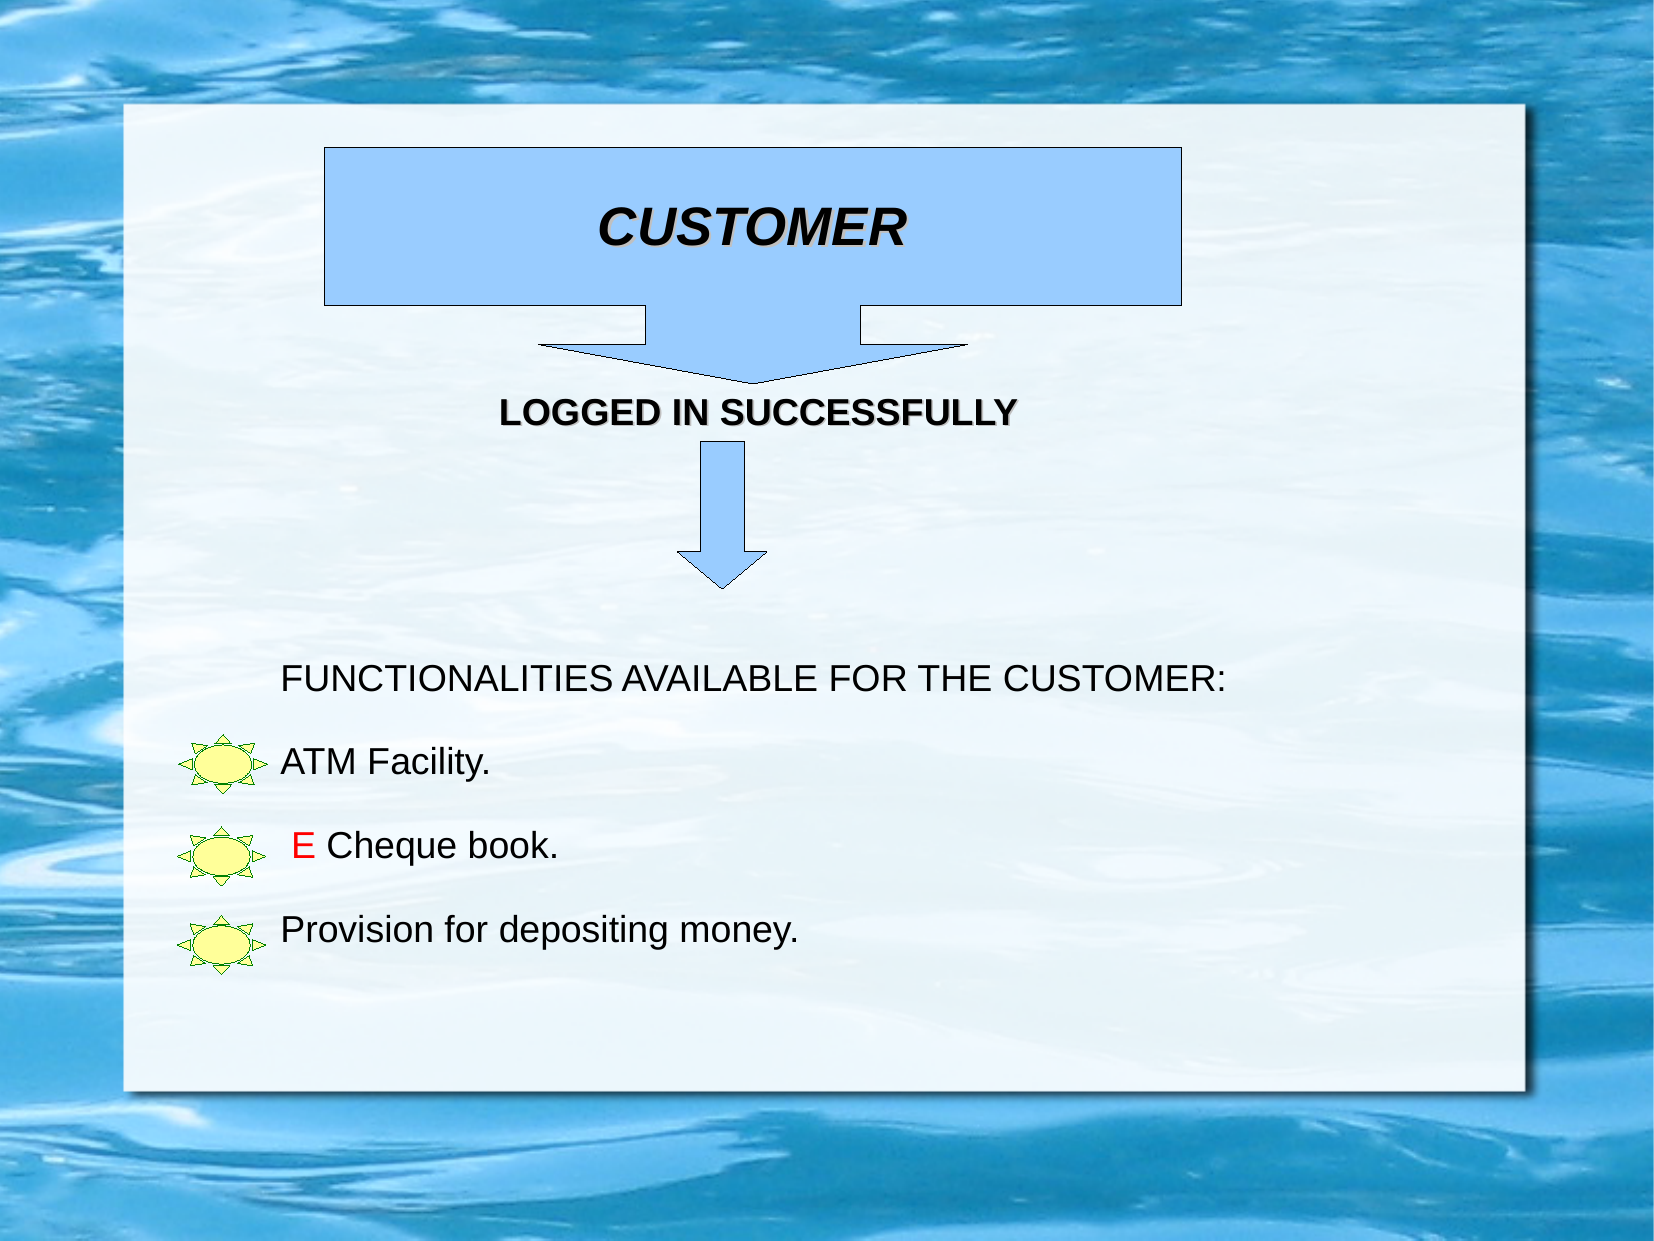

CUSTOMER
 LOGGED IN SUCCESSFULLY
FUNCTIONALITIES AVAILABLE FOR THE CUSTOMER:
ATM Facility.
 E Cheque book.
Provision for depositing money.